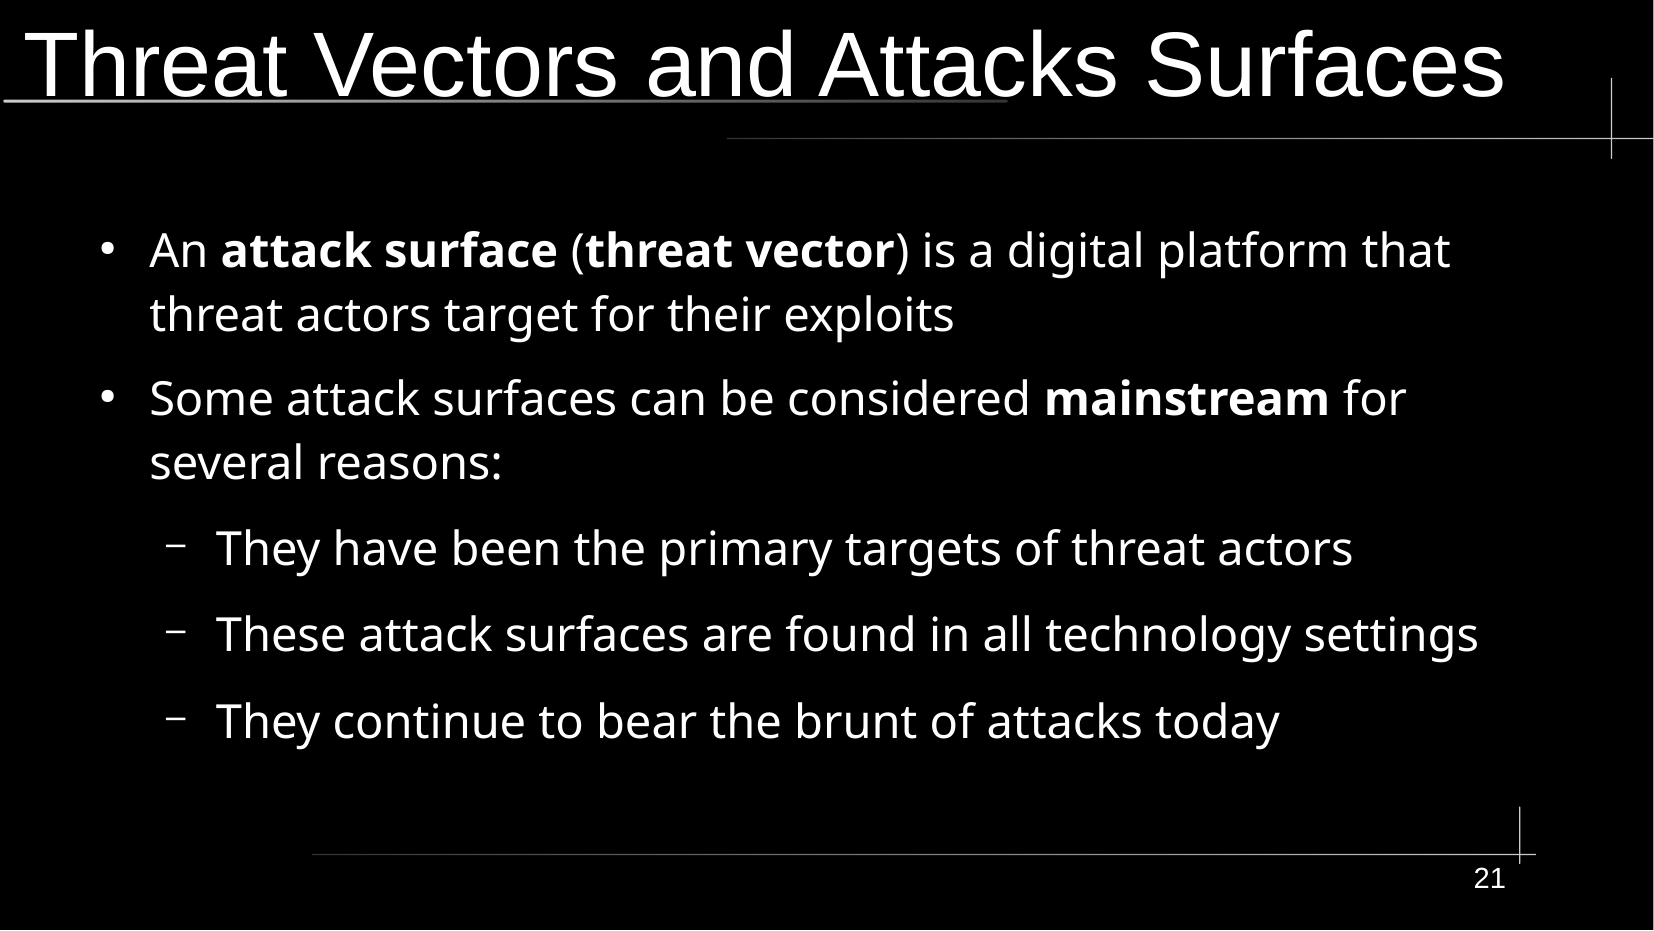

# Threat Vectors and Attacks Surfaces
An attack surface (threat vector) is a digital platform that threat actors target for their exploits
Some attack surfaces can be considered mainstream for several reasons:
They have been the primary targets of threat actors
These attack surfaces are found in all technology settings
They continue to bear the brunt of attacks today
21